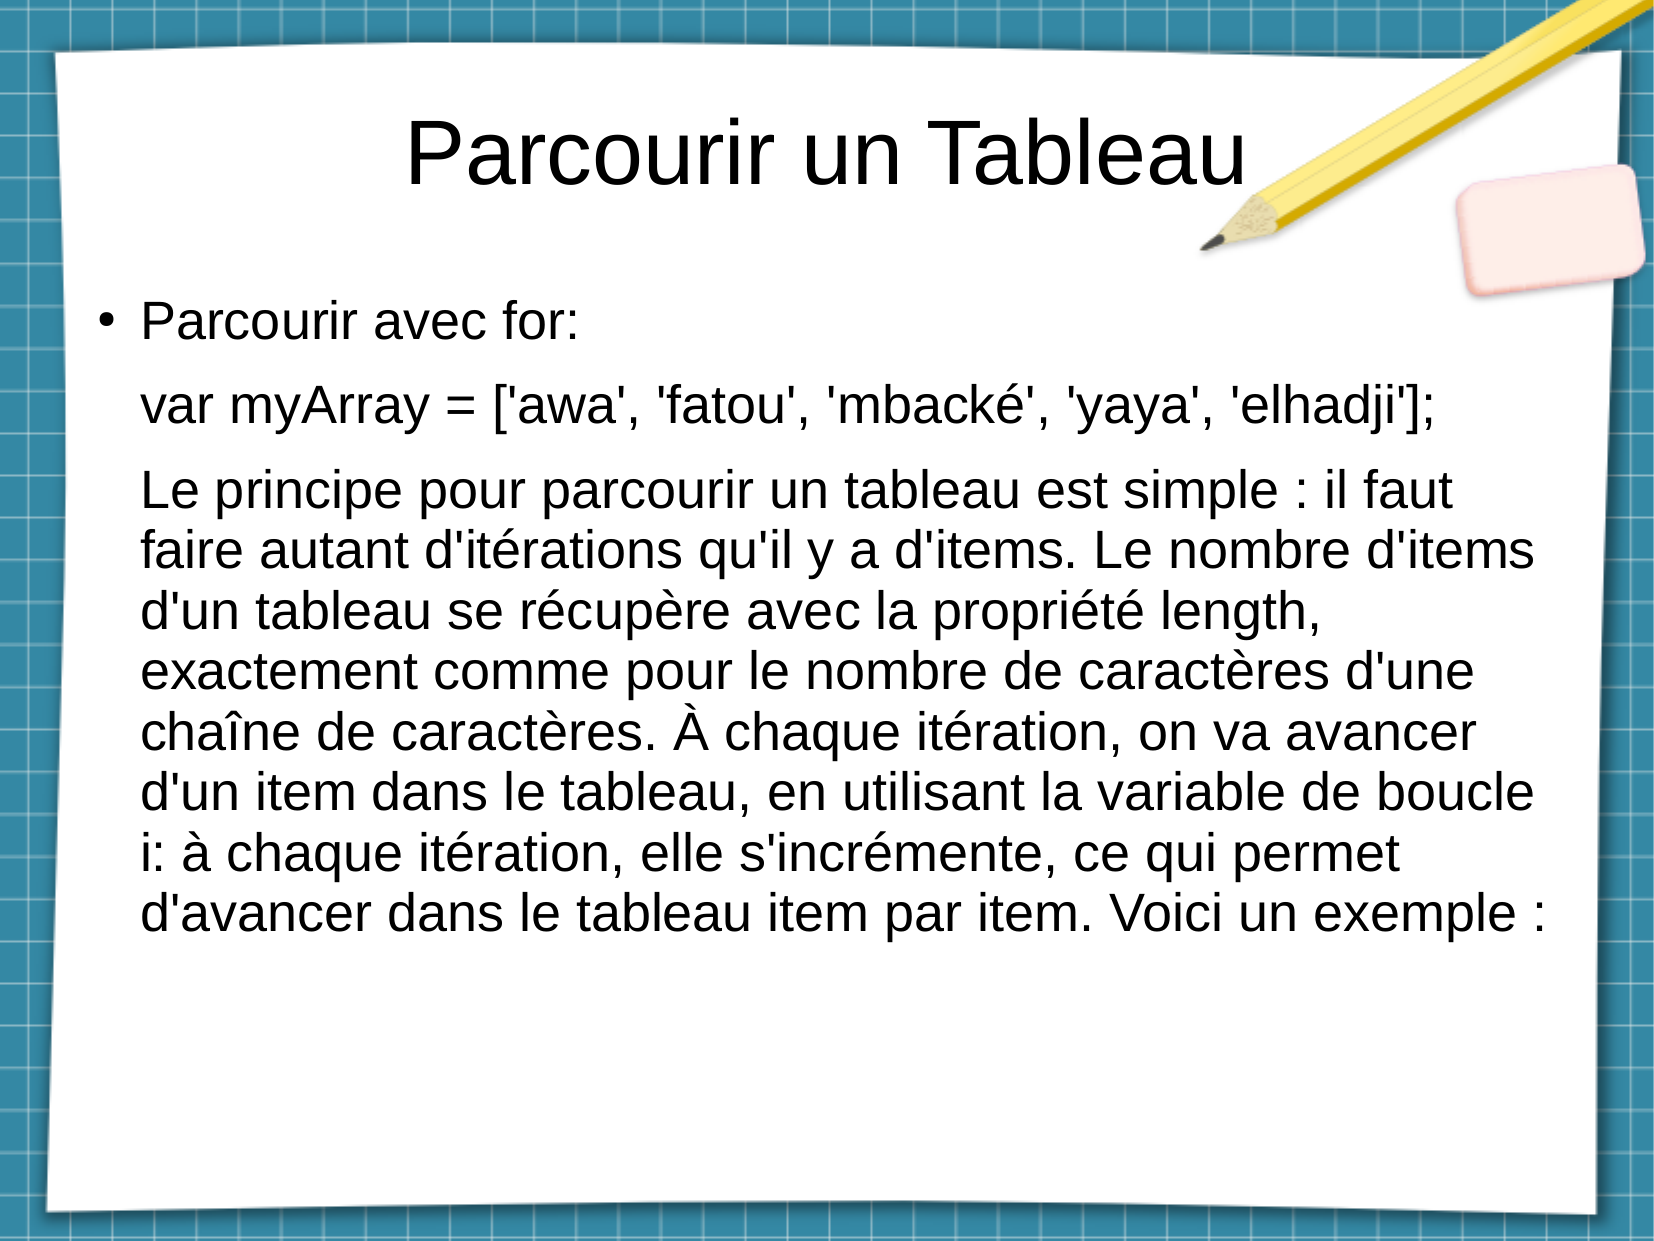

# Parcourir un Tableau
Parcourir avec for:
var myArray = ['awa', 'fatou', 'mbacké', 'yaya', 'elhadji'];
Le principe pour parcourir un tableau est simple : il faut faire autant d'itérations qu'il y a d'items. Le nombre d'items d'un tableau se récupère avec la propriété length, exactement comme pour le nombre de caractères d'une chaîne de caractères. À chaque itération, on va avancer d'un item dans le tableau, en utilisant la variable de boucle i: à chaque itération, elle s'incrémente, ce qui permet d'avancer dans le tableau item par item. Voici un exemple :